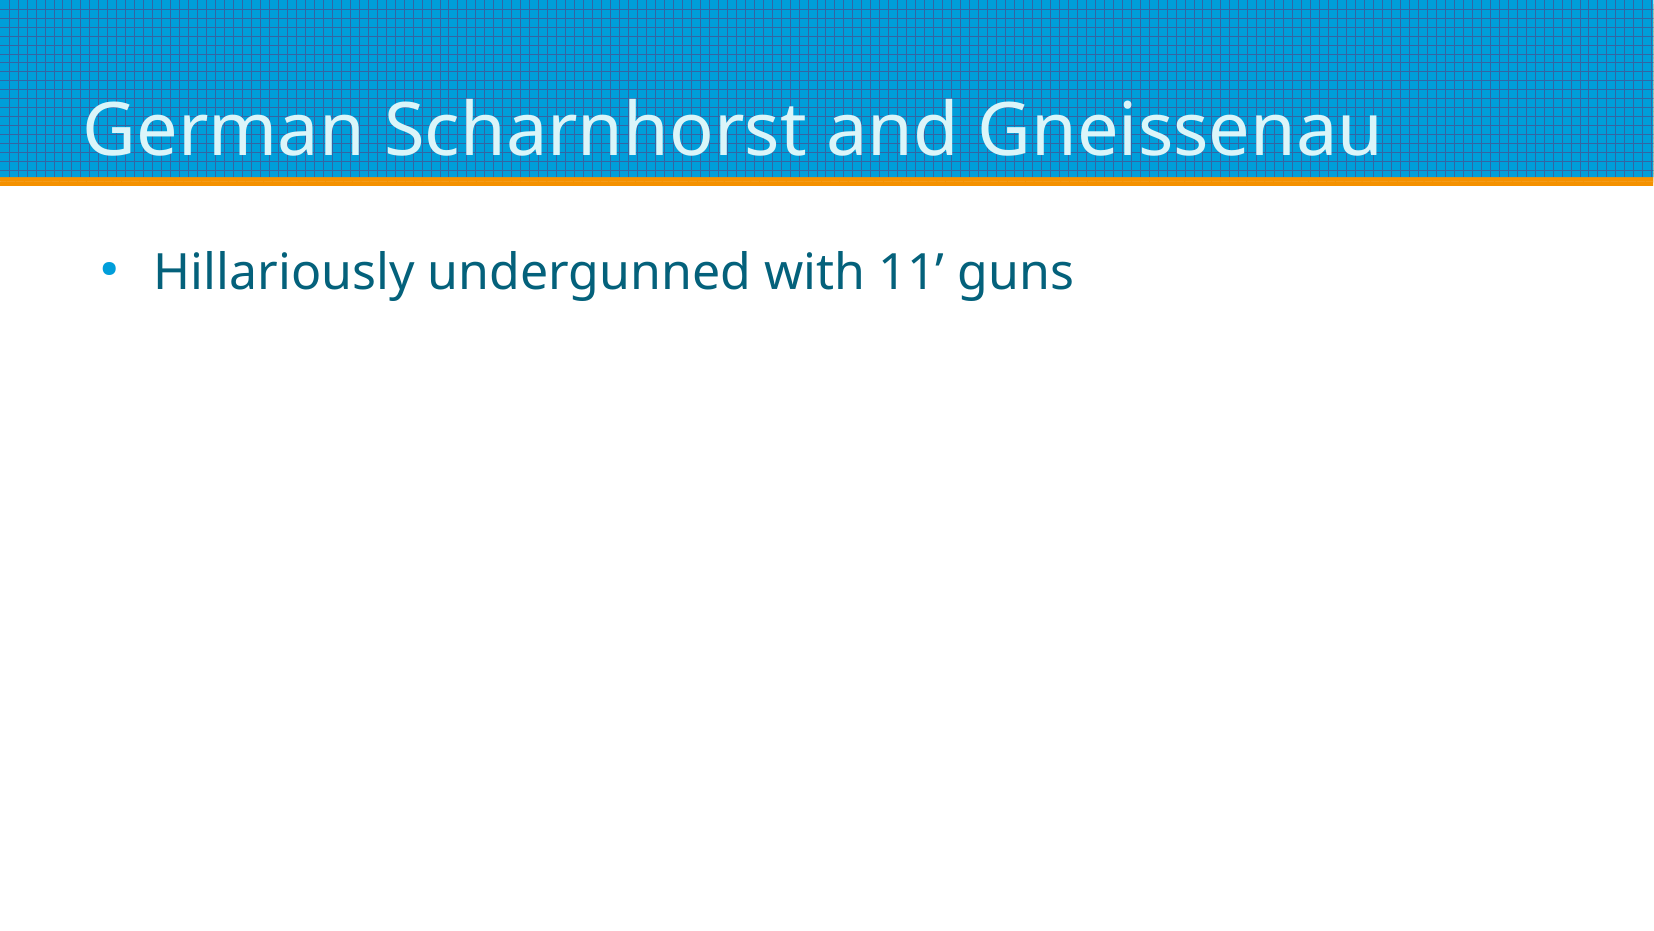

# German Scharnhorst and Gneissenau
Hillariously undergunned with 11’ guns